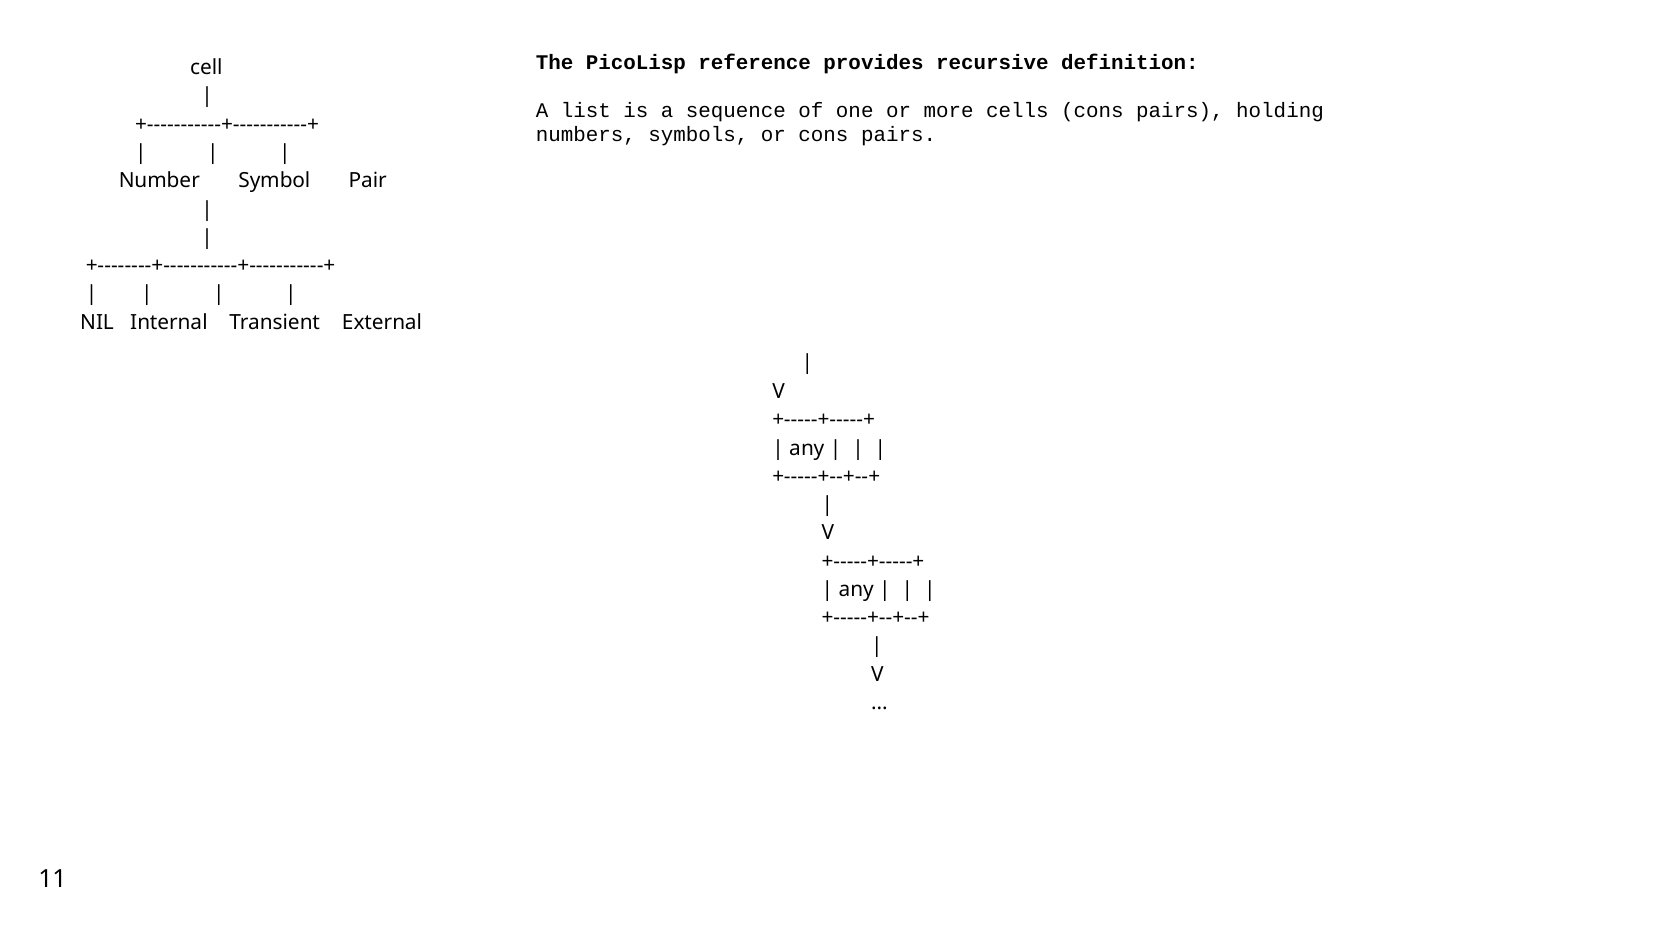

cell
 |
 +-----------+-----------+
 | | |
 Number Symbol Pair
 |
 |
 +--------+-----------+-----------+
 | | | |
 NIL Internal Transient External
The PicoLisp reference provides recursive definition:
A list is a sequence of one or more cells (cons pairs), holding numbers, symbols, or cons pairs.
 |
 V
 +-----+-----+
 | any | | |
 +-----+--+--+
 |
 V
 +-----+-----+
 | any | | |
 +-----+--+--+
 |
 V
 ...